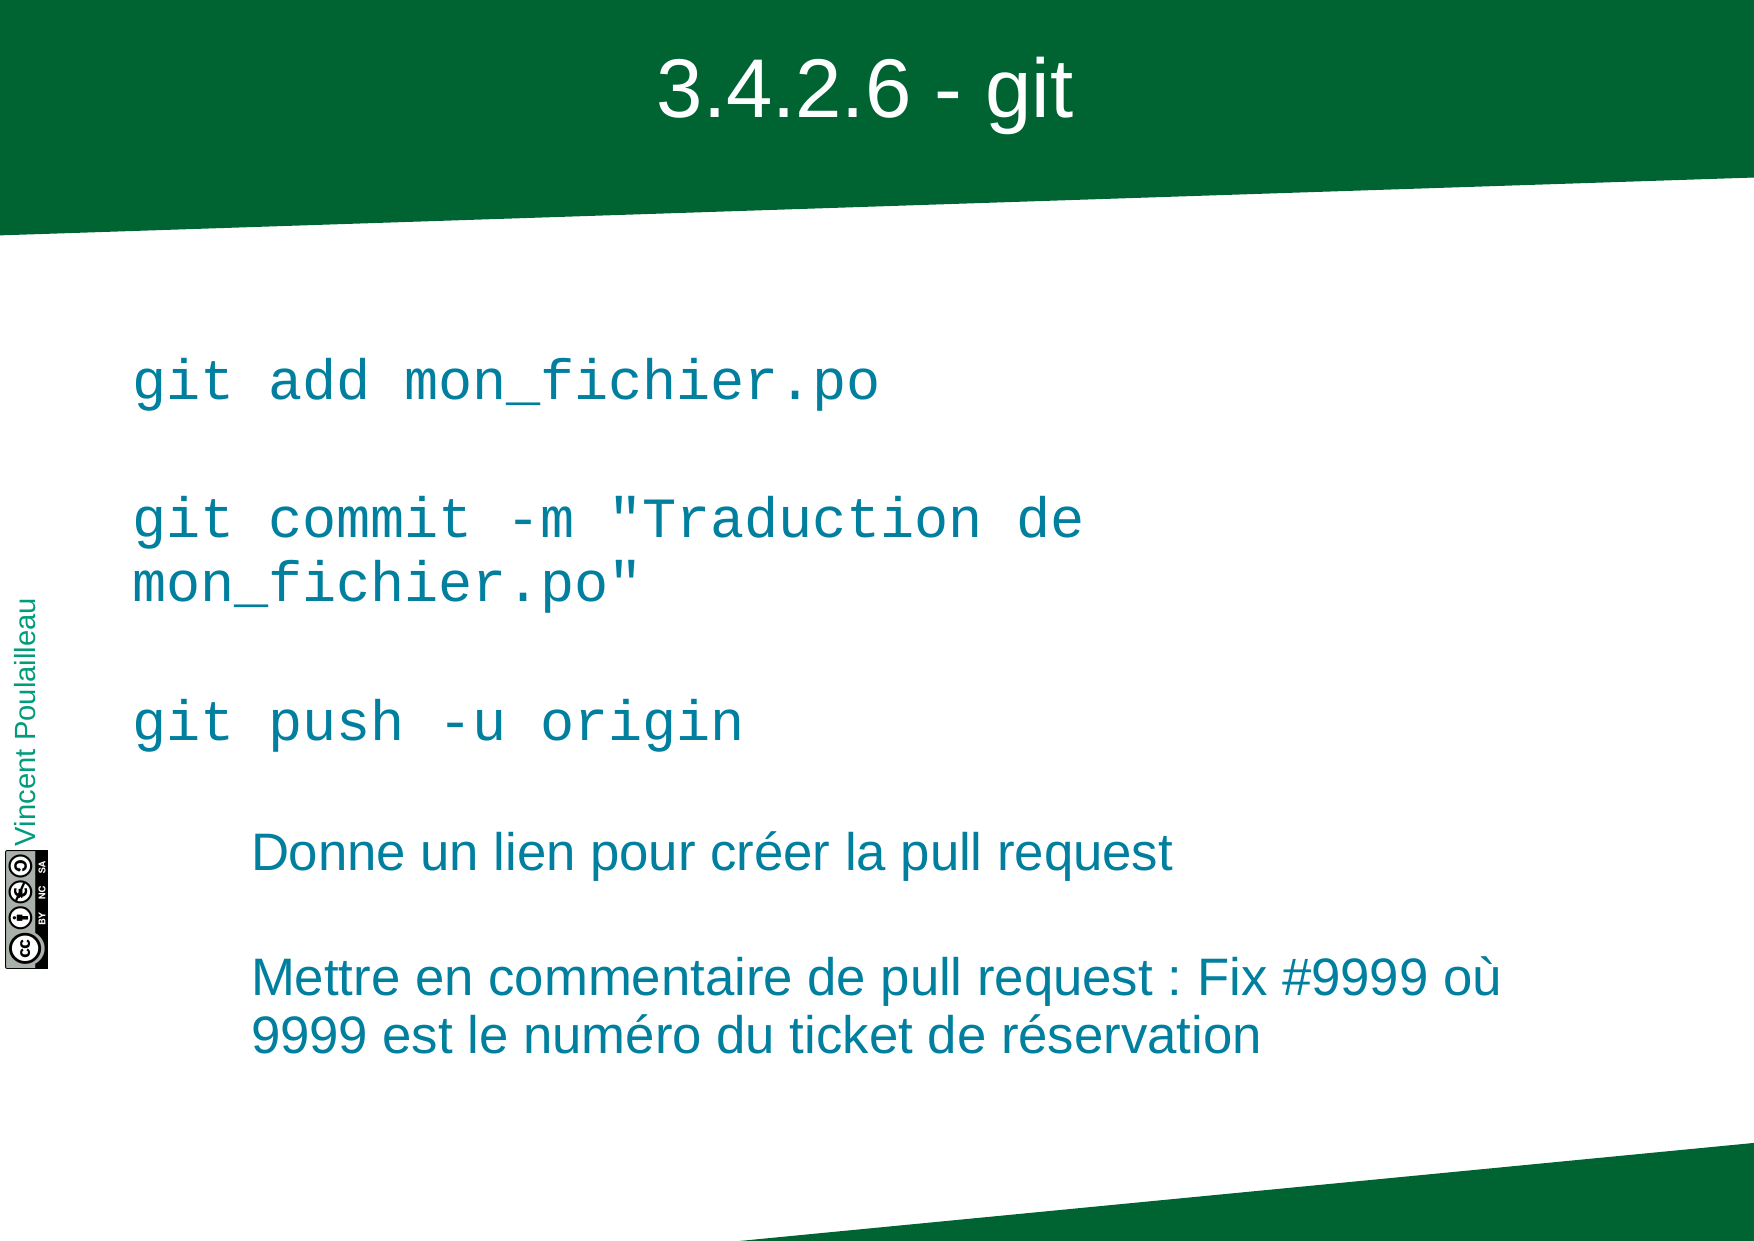

3.4.2.6 - git
git add mon_fichier.po
git commit -m "Traduction de mon_fichier.po"
git push -u origin
Donne un lien pour créer la pull request
Mettre en commentaire de pull request : Fix #9999 où 9999 est le numéro du ticket de réservation
© 2019 Vincent Poulailleau